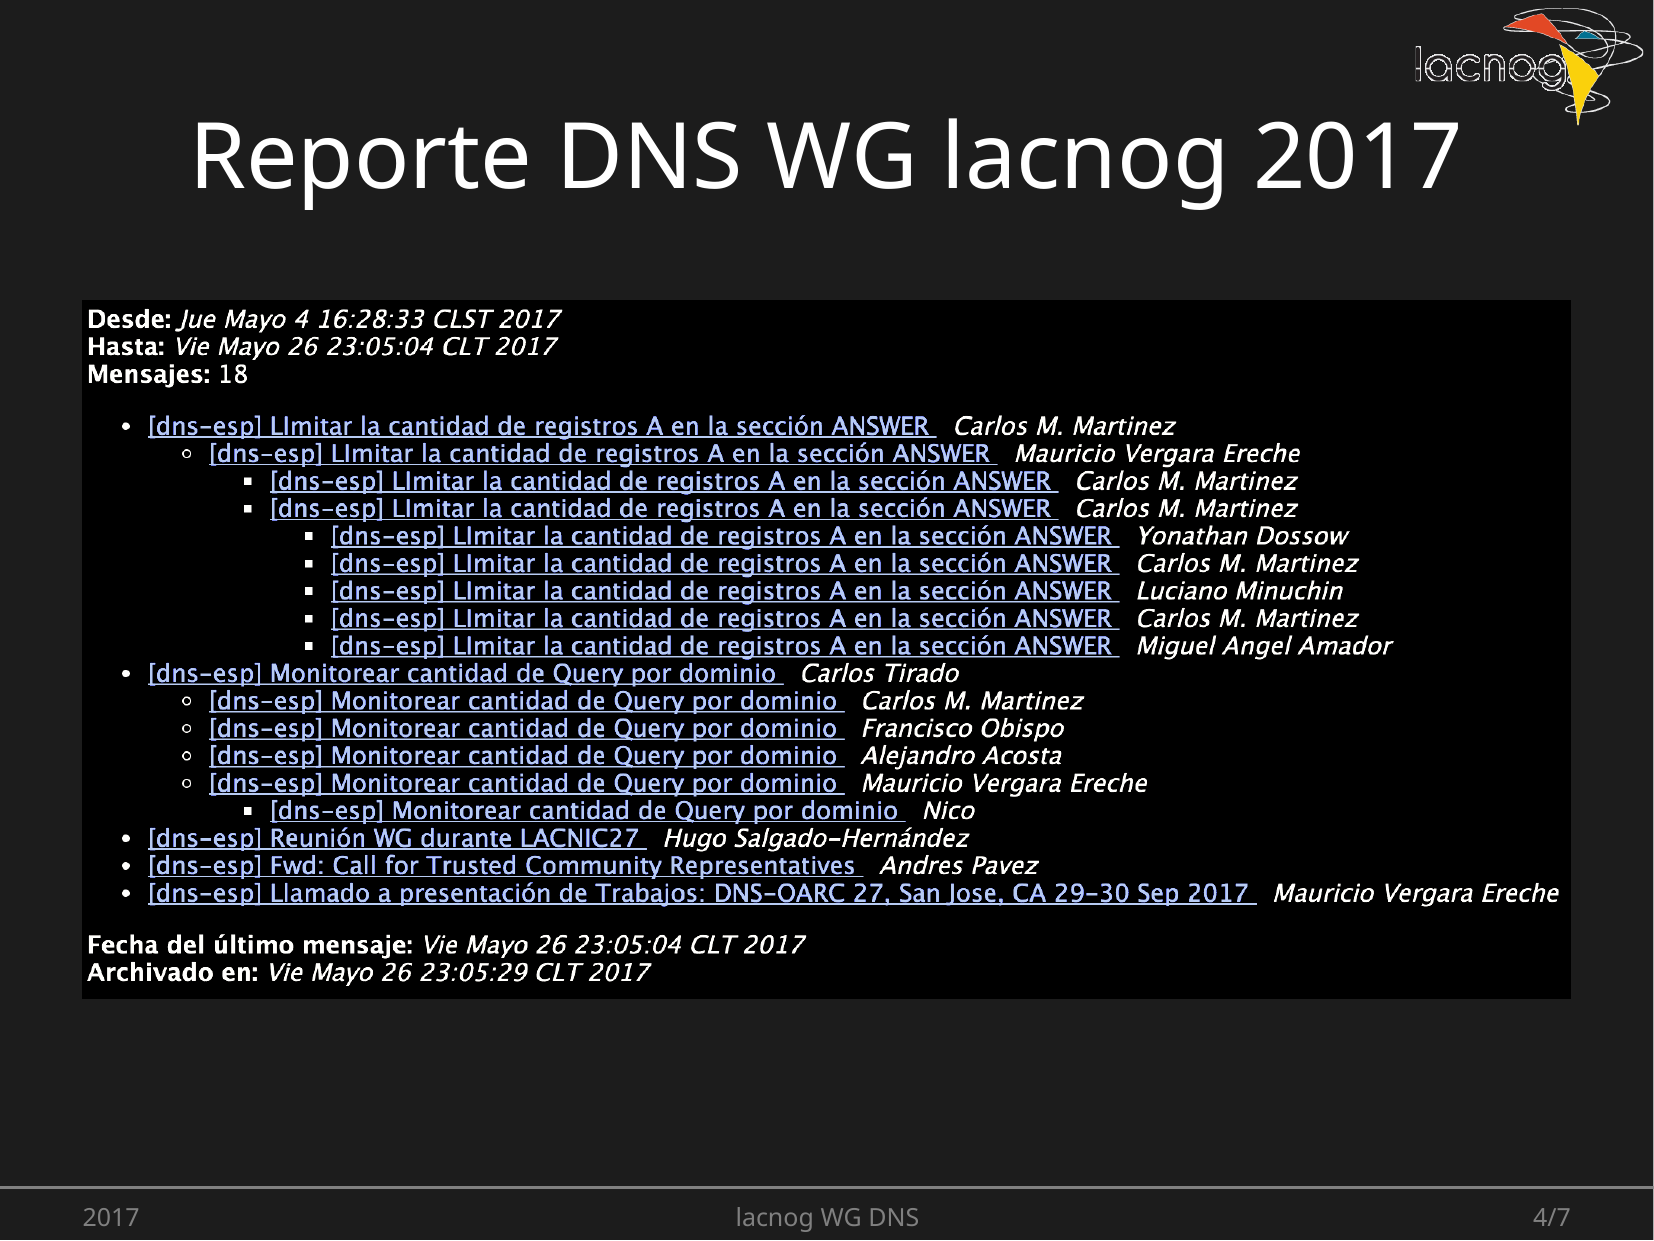

# Reporte DNS WG lacnog 2017
2017
lacnog WG DNS
4